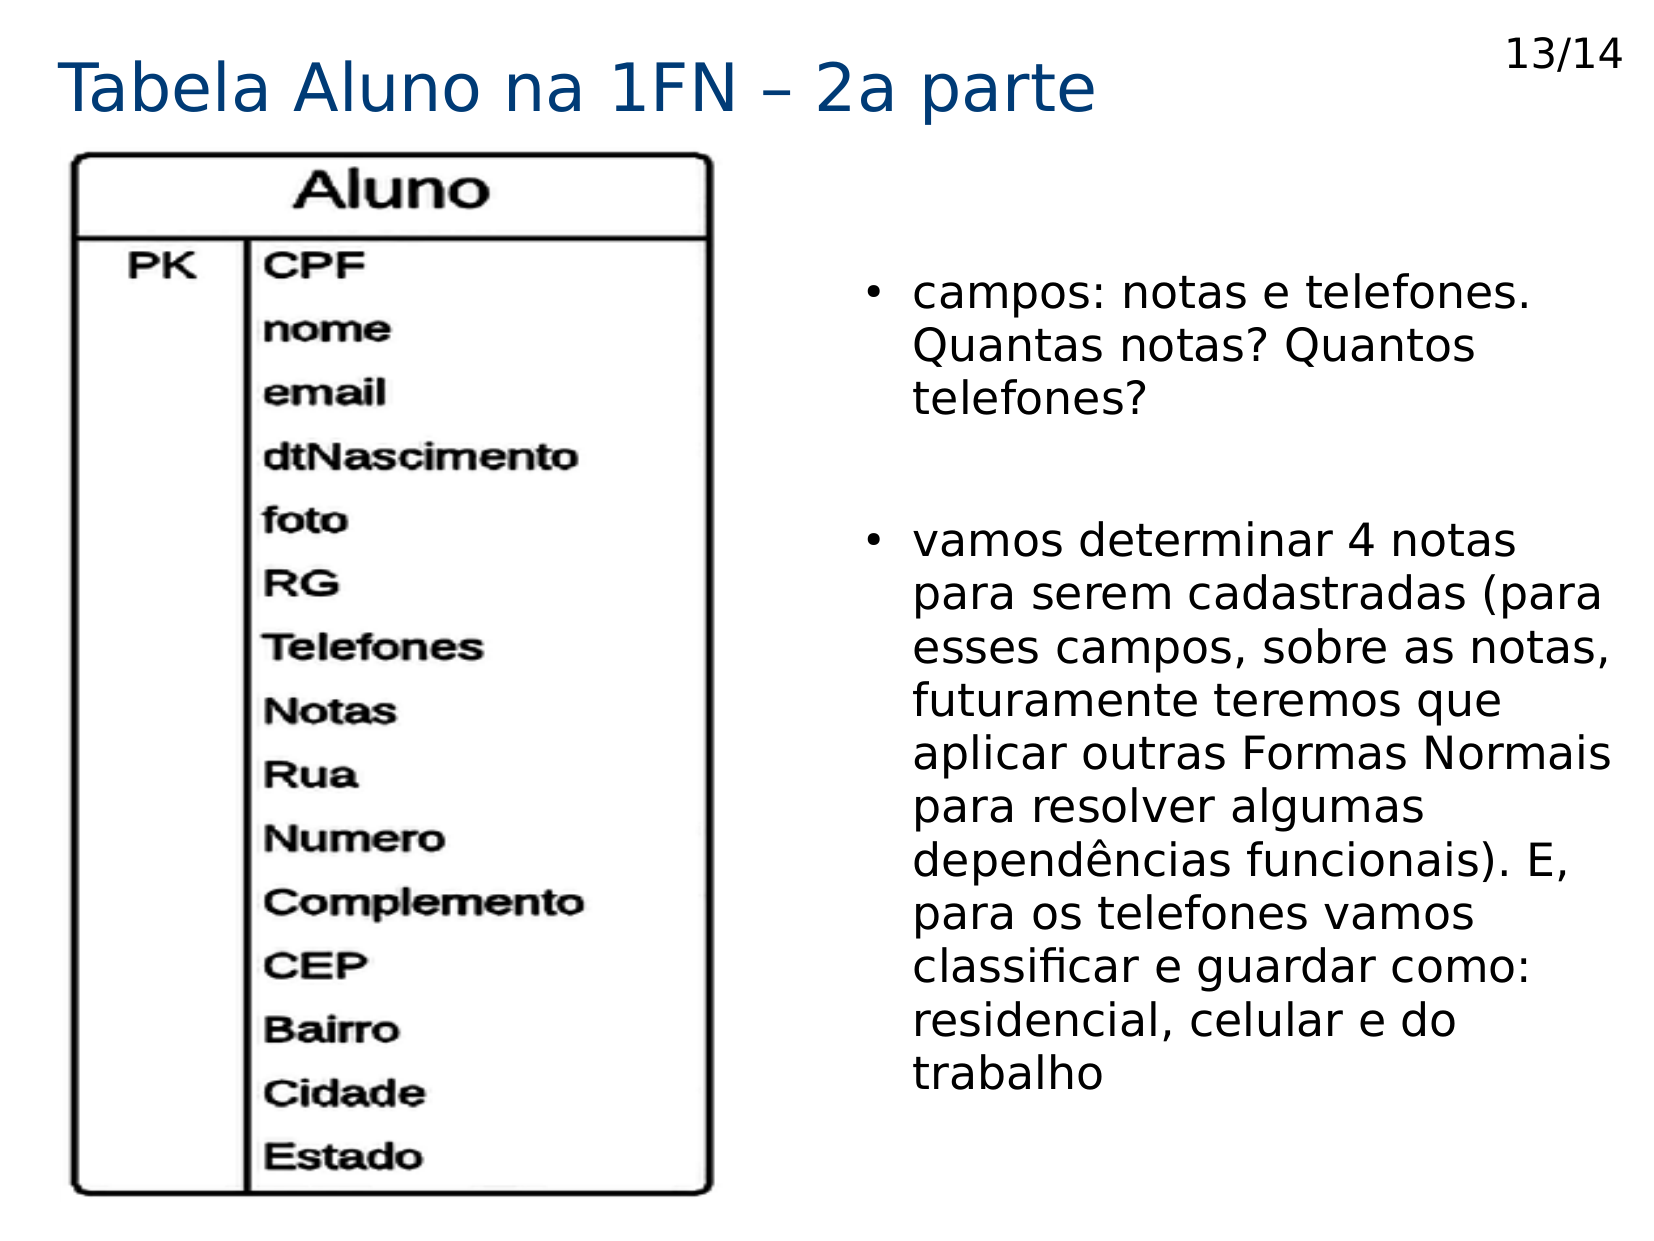

# Tabela Aluno na 1FN – 2a parte
13
campos: notas e telefones. Quantas notas? Quantos telefones?
vamos determinar 4 notas para serem cadastradas (para esses campos, sobre as notas, futuramente teremos que aplicar outras Formas Normais para resolver algumas dependências funcionais). E, para os telefones vamos classificar e guardar como: residencial, celular e do trabalho